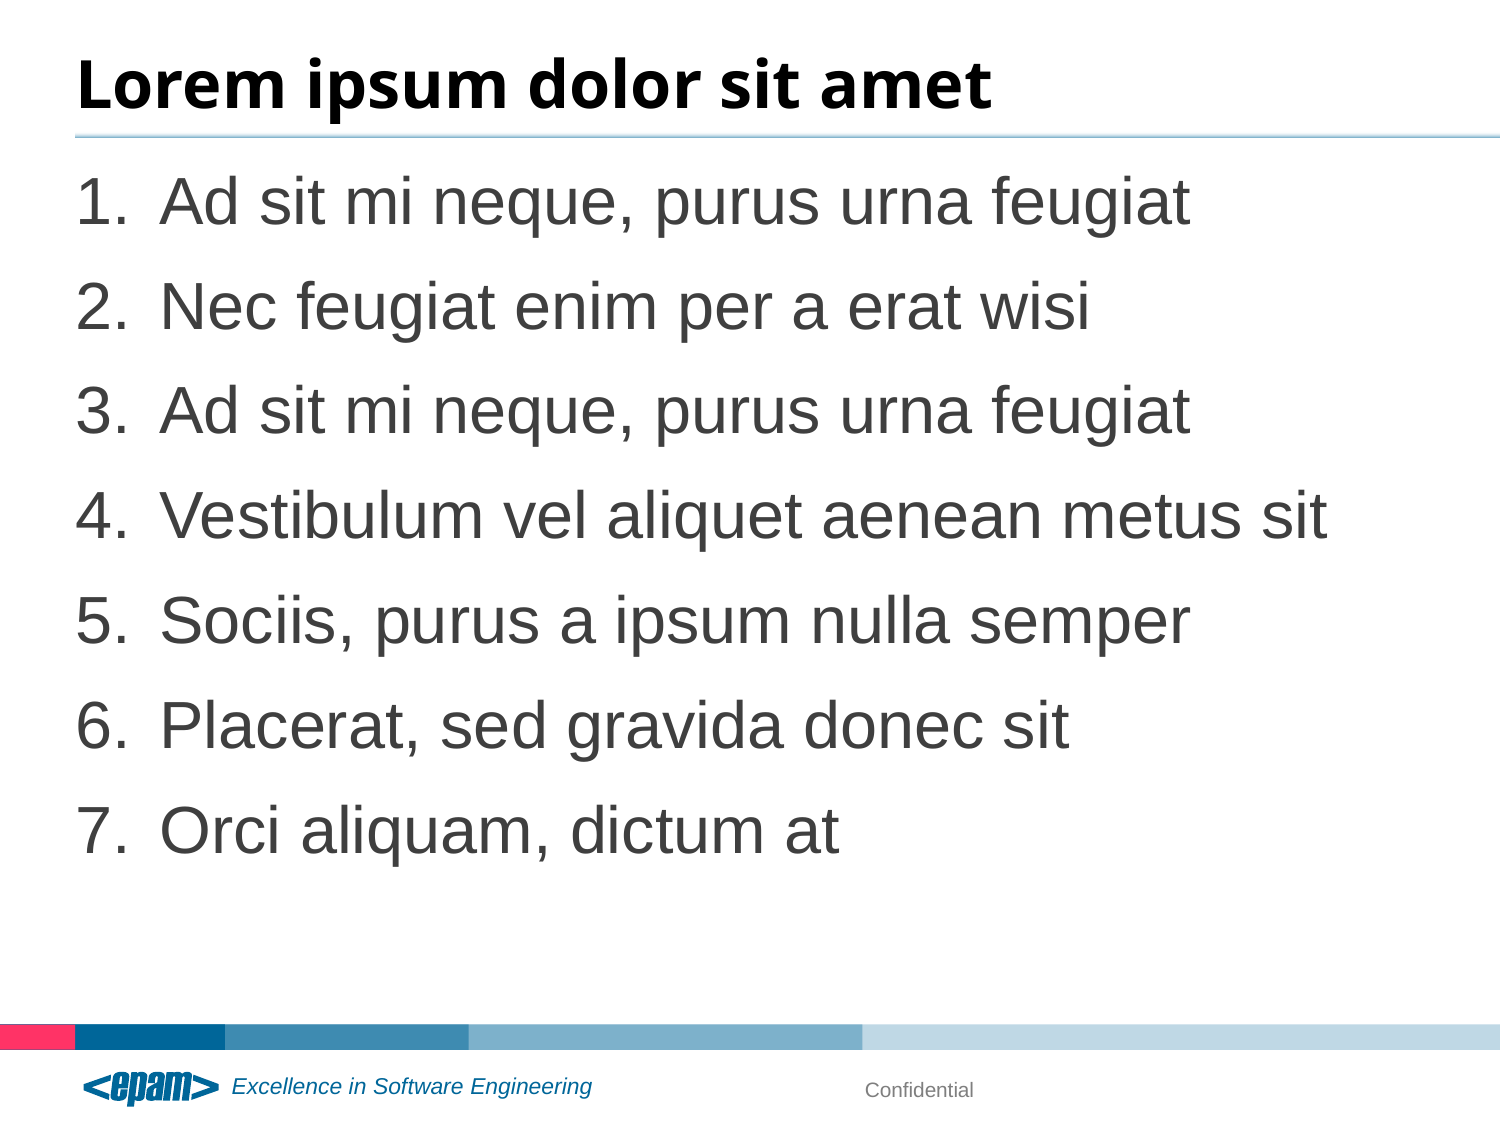

#
Lorem ipsum dolor sit amet
Ad sit mi neque, purus urna feugiat
Nec feugiat enim per a erat wisi
Ad sit mi neque, purus urna feugiat
Vestibulum vel aliquet aenean metus sit
Sociis, purus a ipsum nulla semper
Placerat, sed gravida donec sit
Orci aliquam, dictum at
Confidential